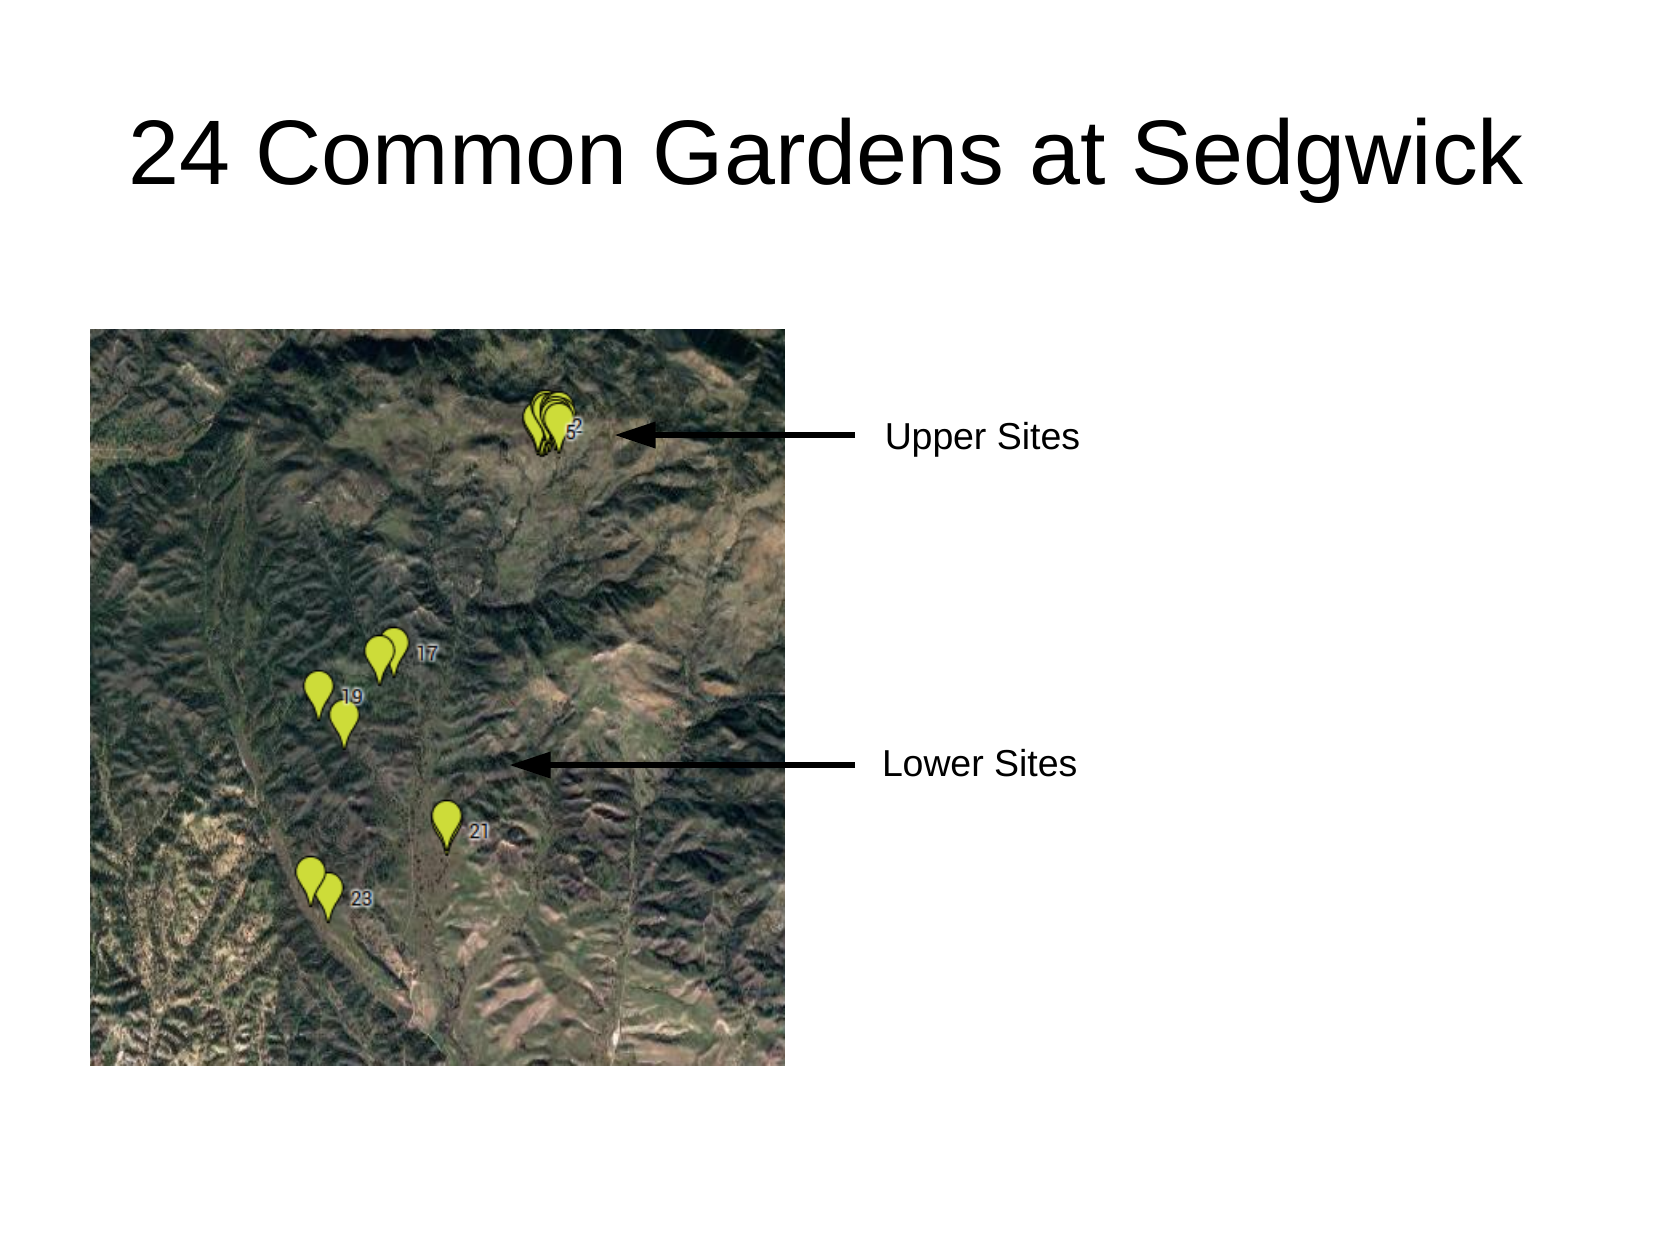

# 24 Common Gardens at Sedgwick
Upper Sites
Lower Sites